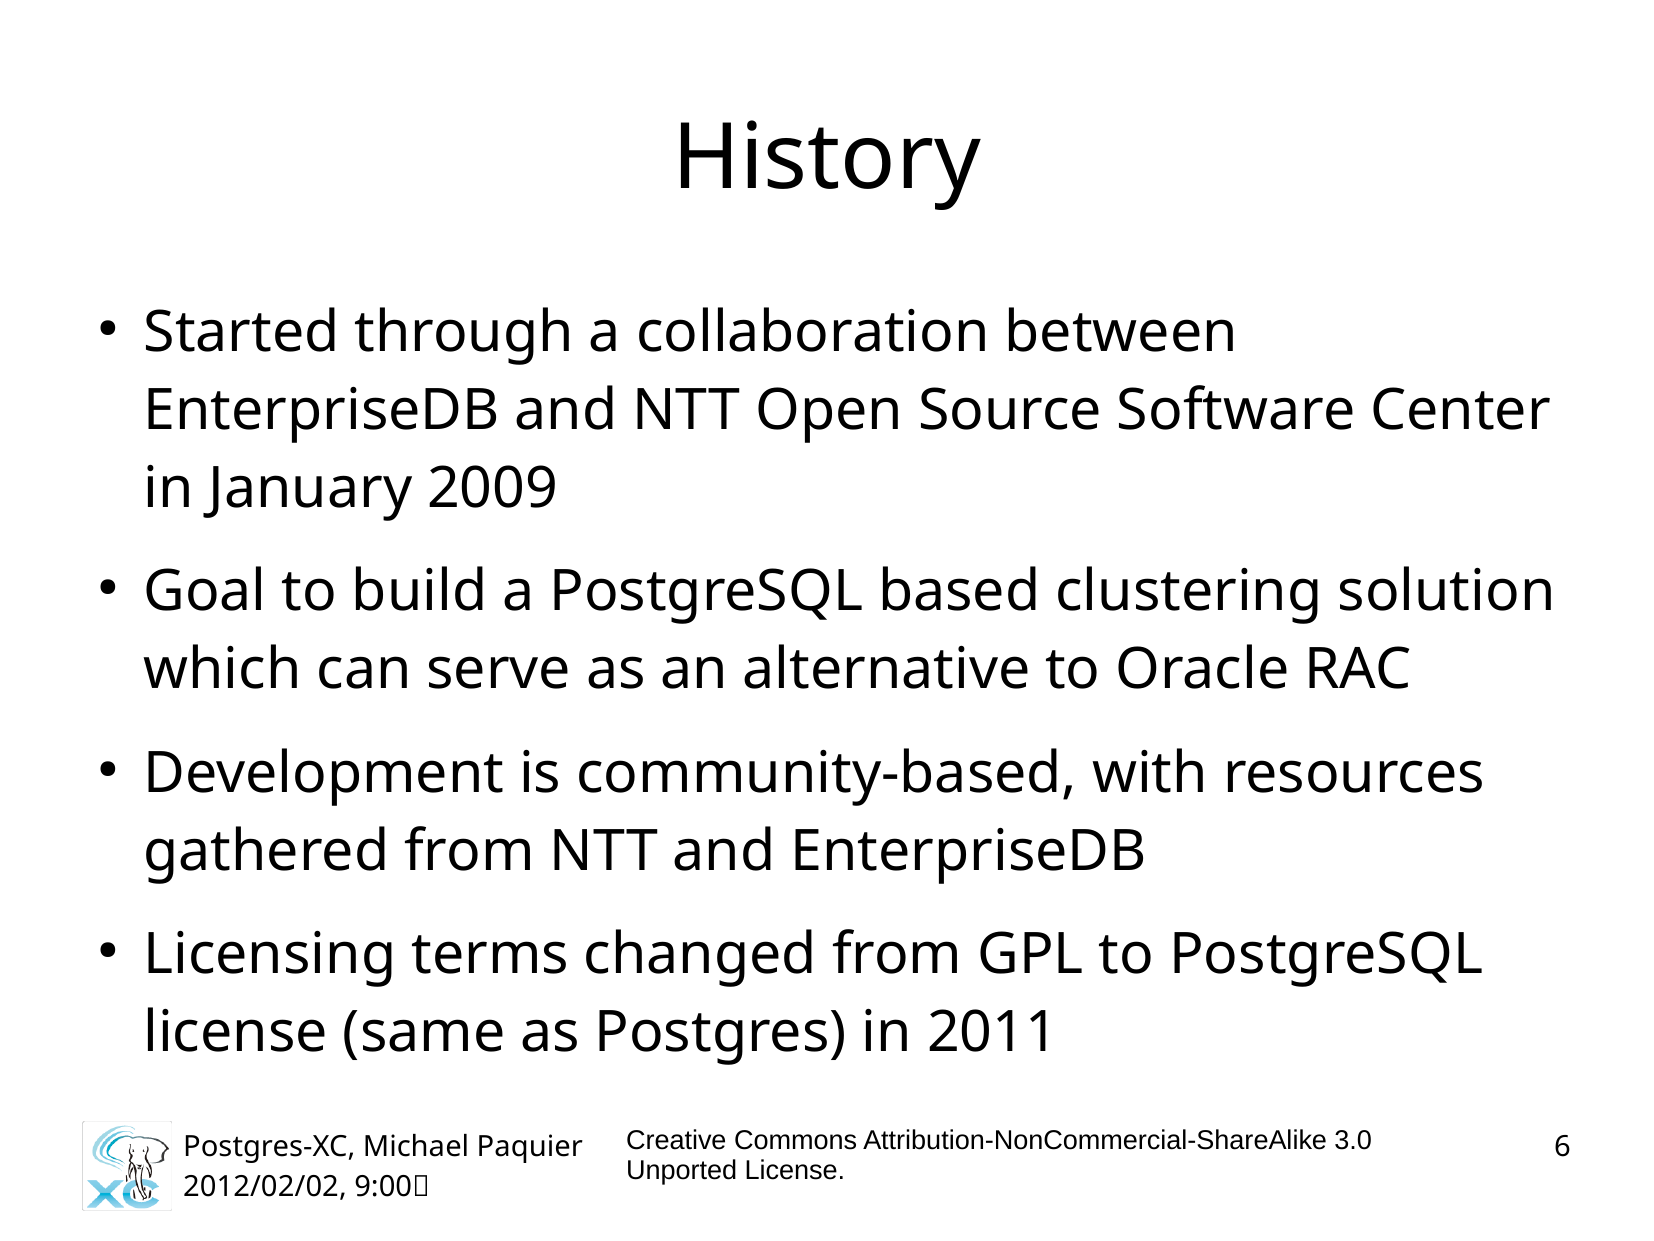

# History
Started through a collaboration between EnterpriseDB and NTT Open Source Software Center in January 2009
Goal to build a PostgreSQL based clustering solution which can serve as an alternative to Oracle RAC
Development is community-based, with resources gathered from NTT and EnterpriseDB
Licensing terms changed from GPL to PostgreSQL license (same as Postgres) in 2011
6